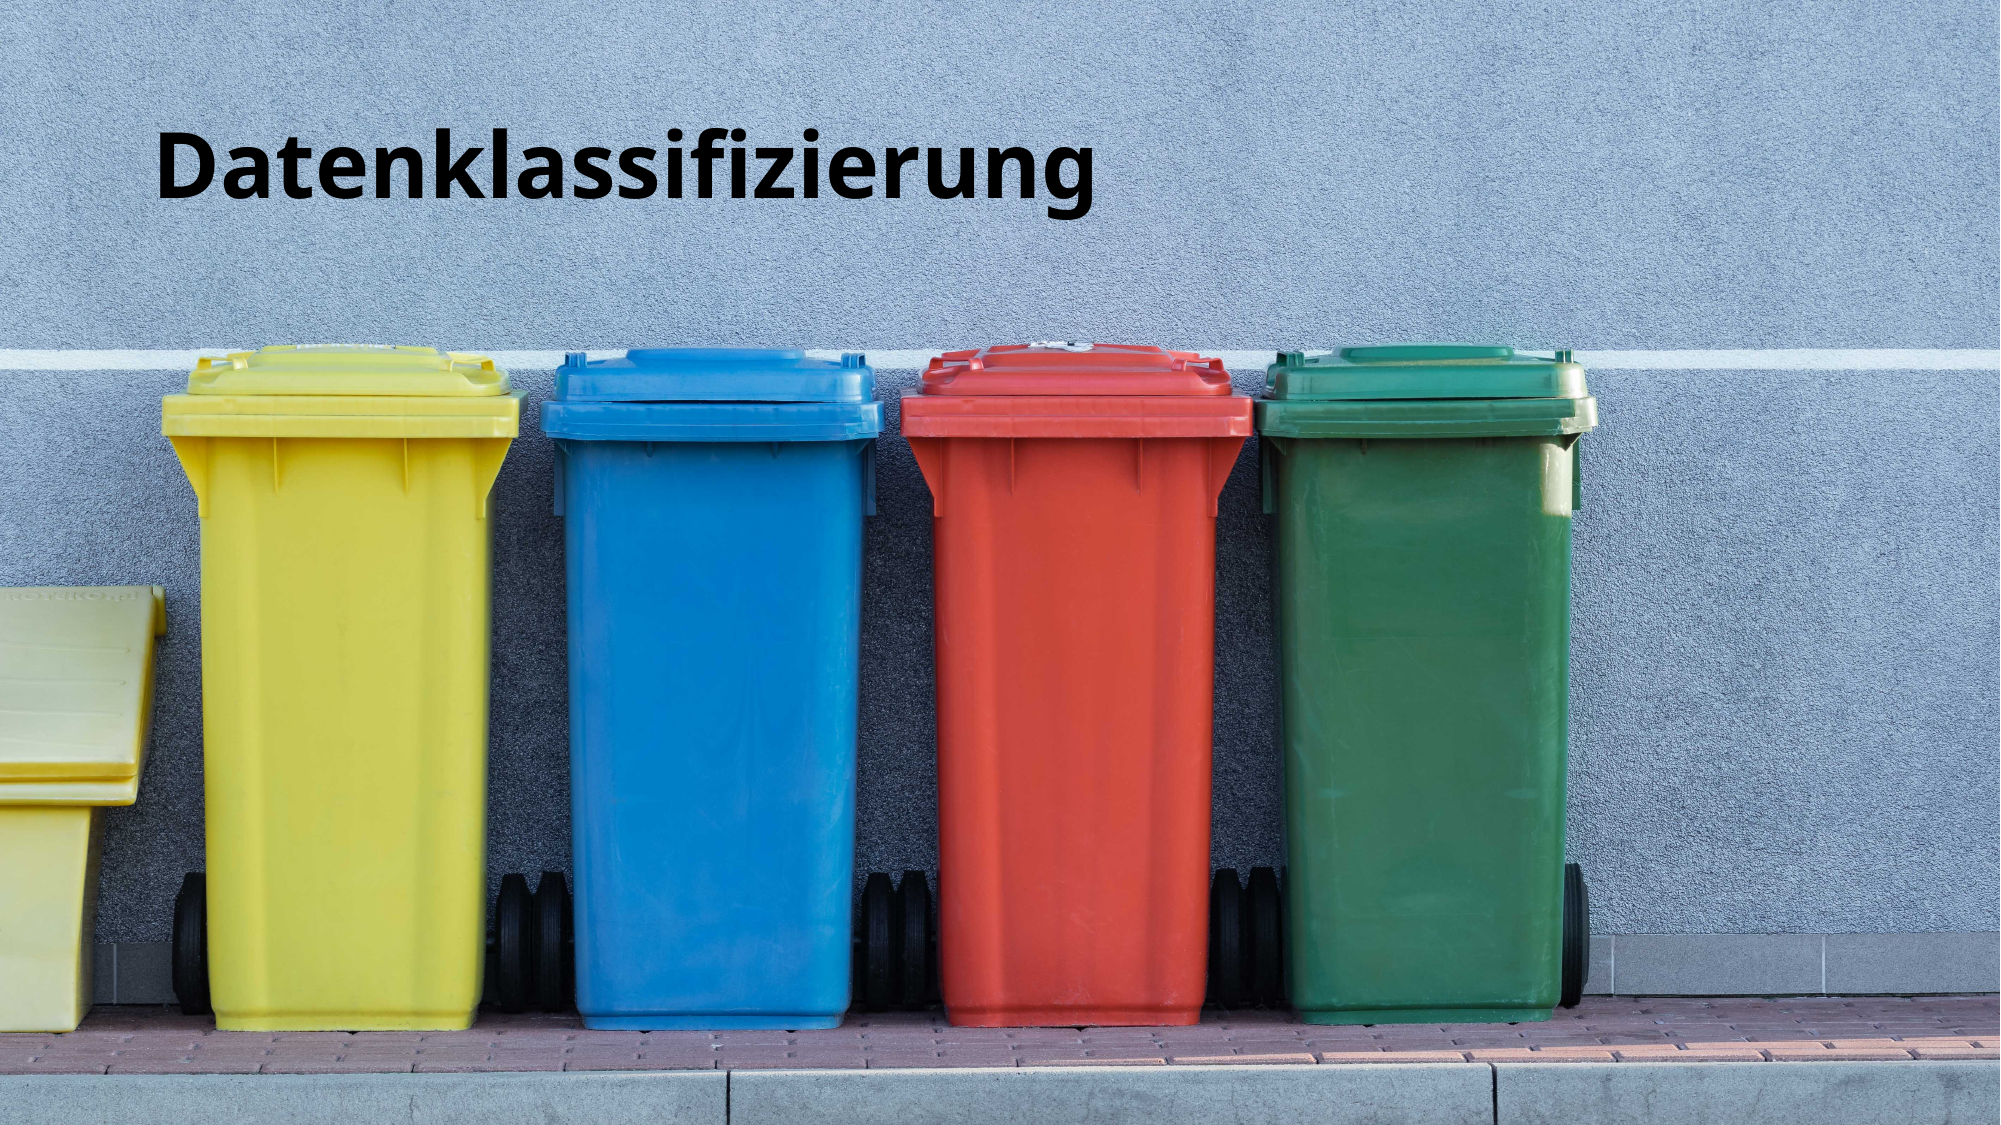

Photo by Paweł Czerwiński on Unsplash
# Datenklassifizierung